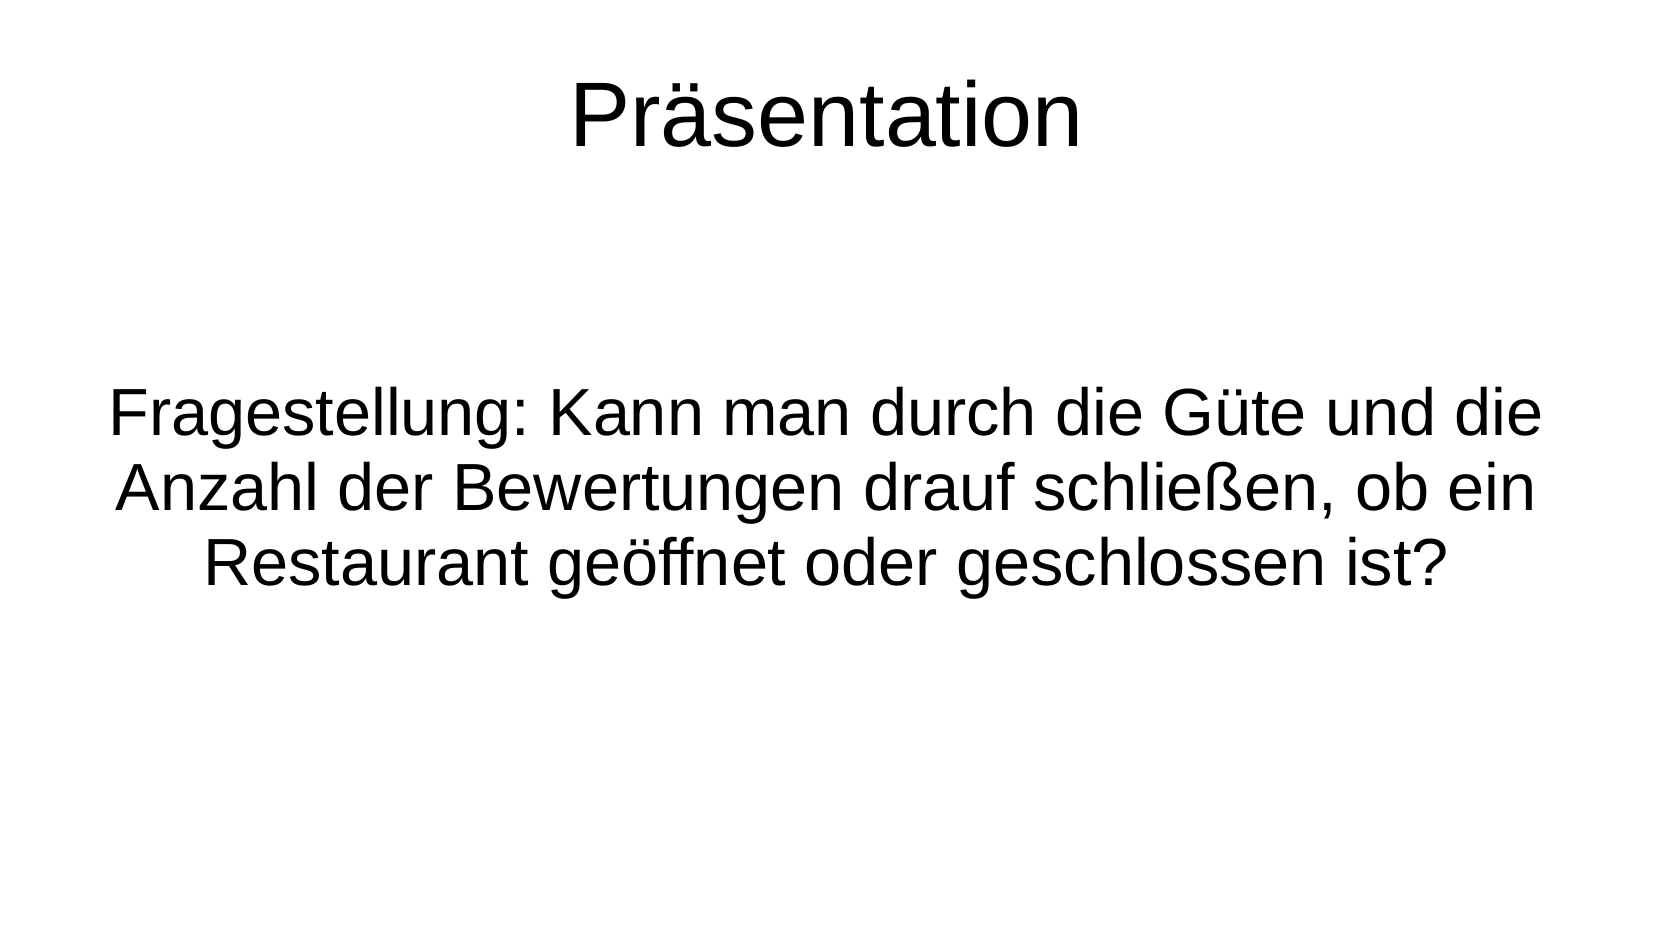

# Präsentation
Fragestellung: Kann man durch die Güte und die Anzahl der Bewertungen drauf schließen, ob ein Restaurant geöffnet oder geschlossen ist?